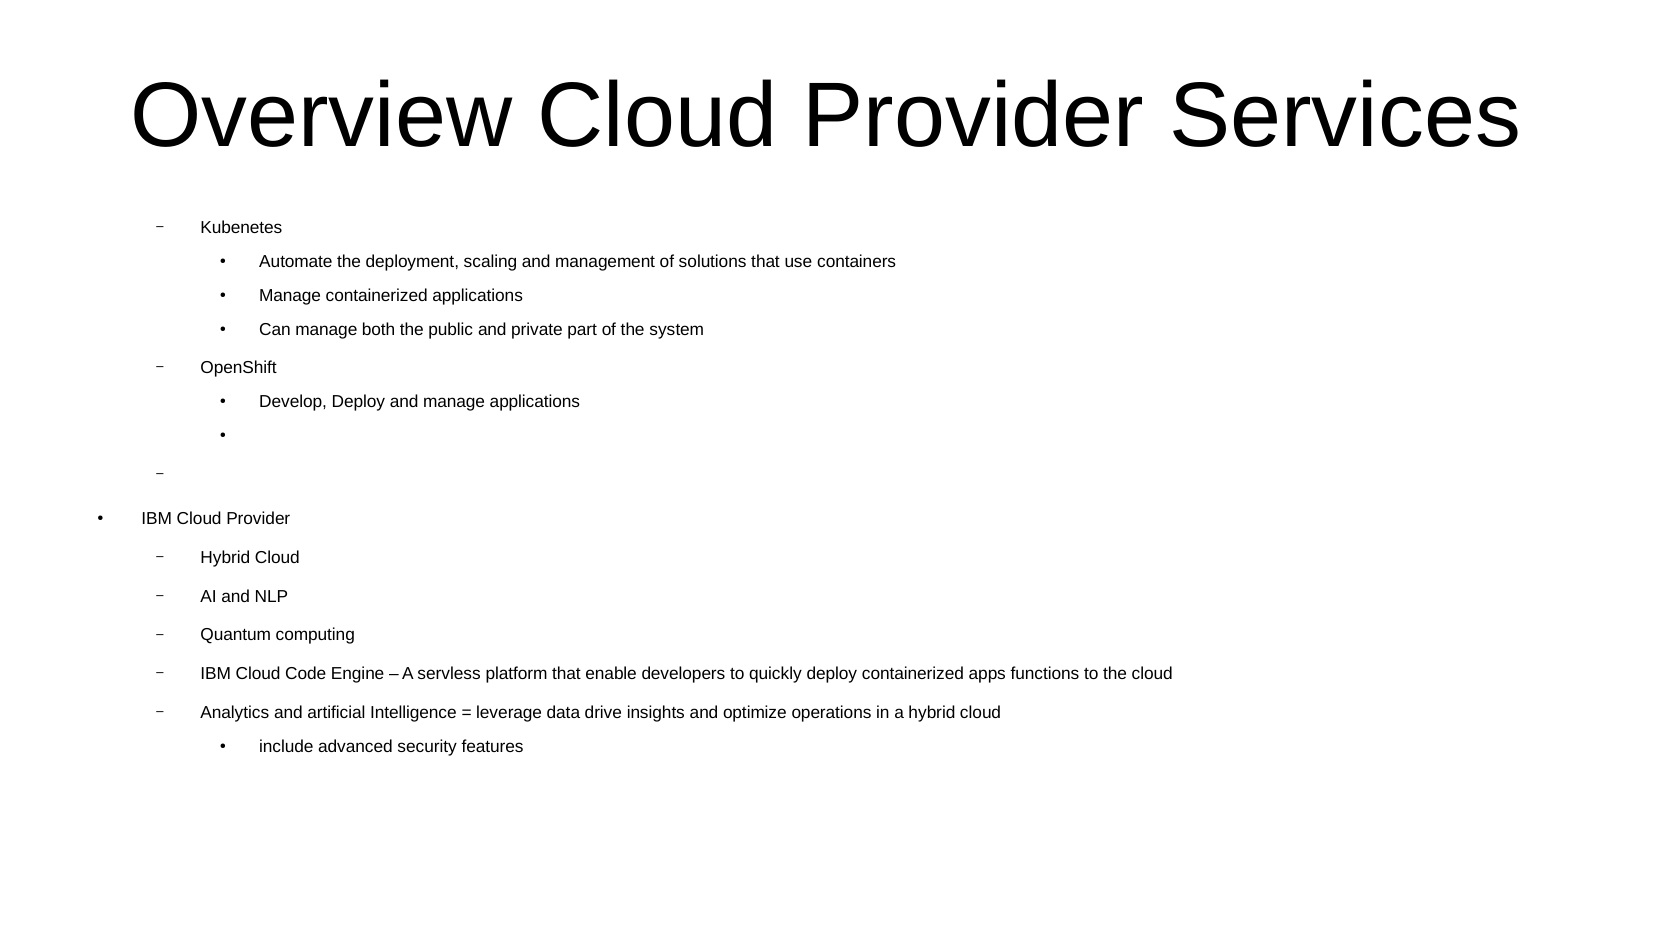

# Overview Cloud Provider Services
Kubenetes
Automate the deployment, scaling and management of solutions that use containers
Manage containerized applications
Can manage both the public and private part of the system
OpenShift
Develop, Deploy and manage applications
IBM Cloud Provider
Hybrid Cloud
AI and NLP
Quantum computing
IBM Cloud Code Engine – A servless platform that enable developers to quickly deploy containerized apps functions to the cloud
Analytics and artificial Intelligence = leverage data drive insights and optimize operations in a hybrid cloud
include advanced security features